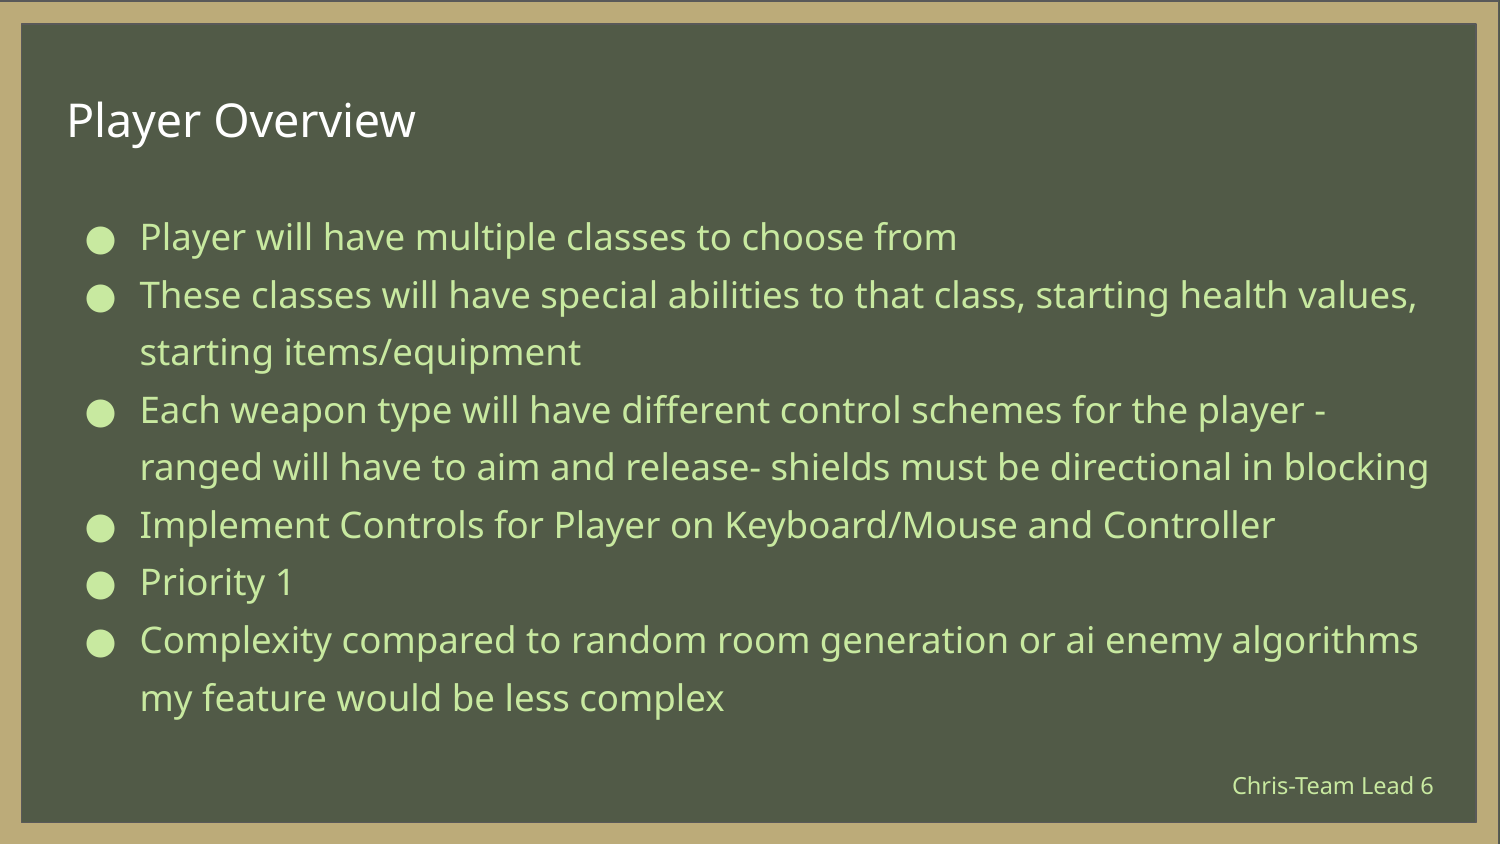

# Player Overview
Player will have multiple classes to choose from
These classes will have special abilities to that class, starting health values, starting items/equipment
Each weapon type will have different control schemes for the player - ranged will have to aim and release- shields must be directional in blocking
Implement Controls for Player on Keyboard/Mouse and Controller
Priority 1
Complexity compared to random room generation or ai enemy algorithms my feature would be less complex
Chris-Team Lead 6